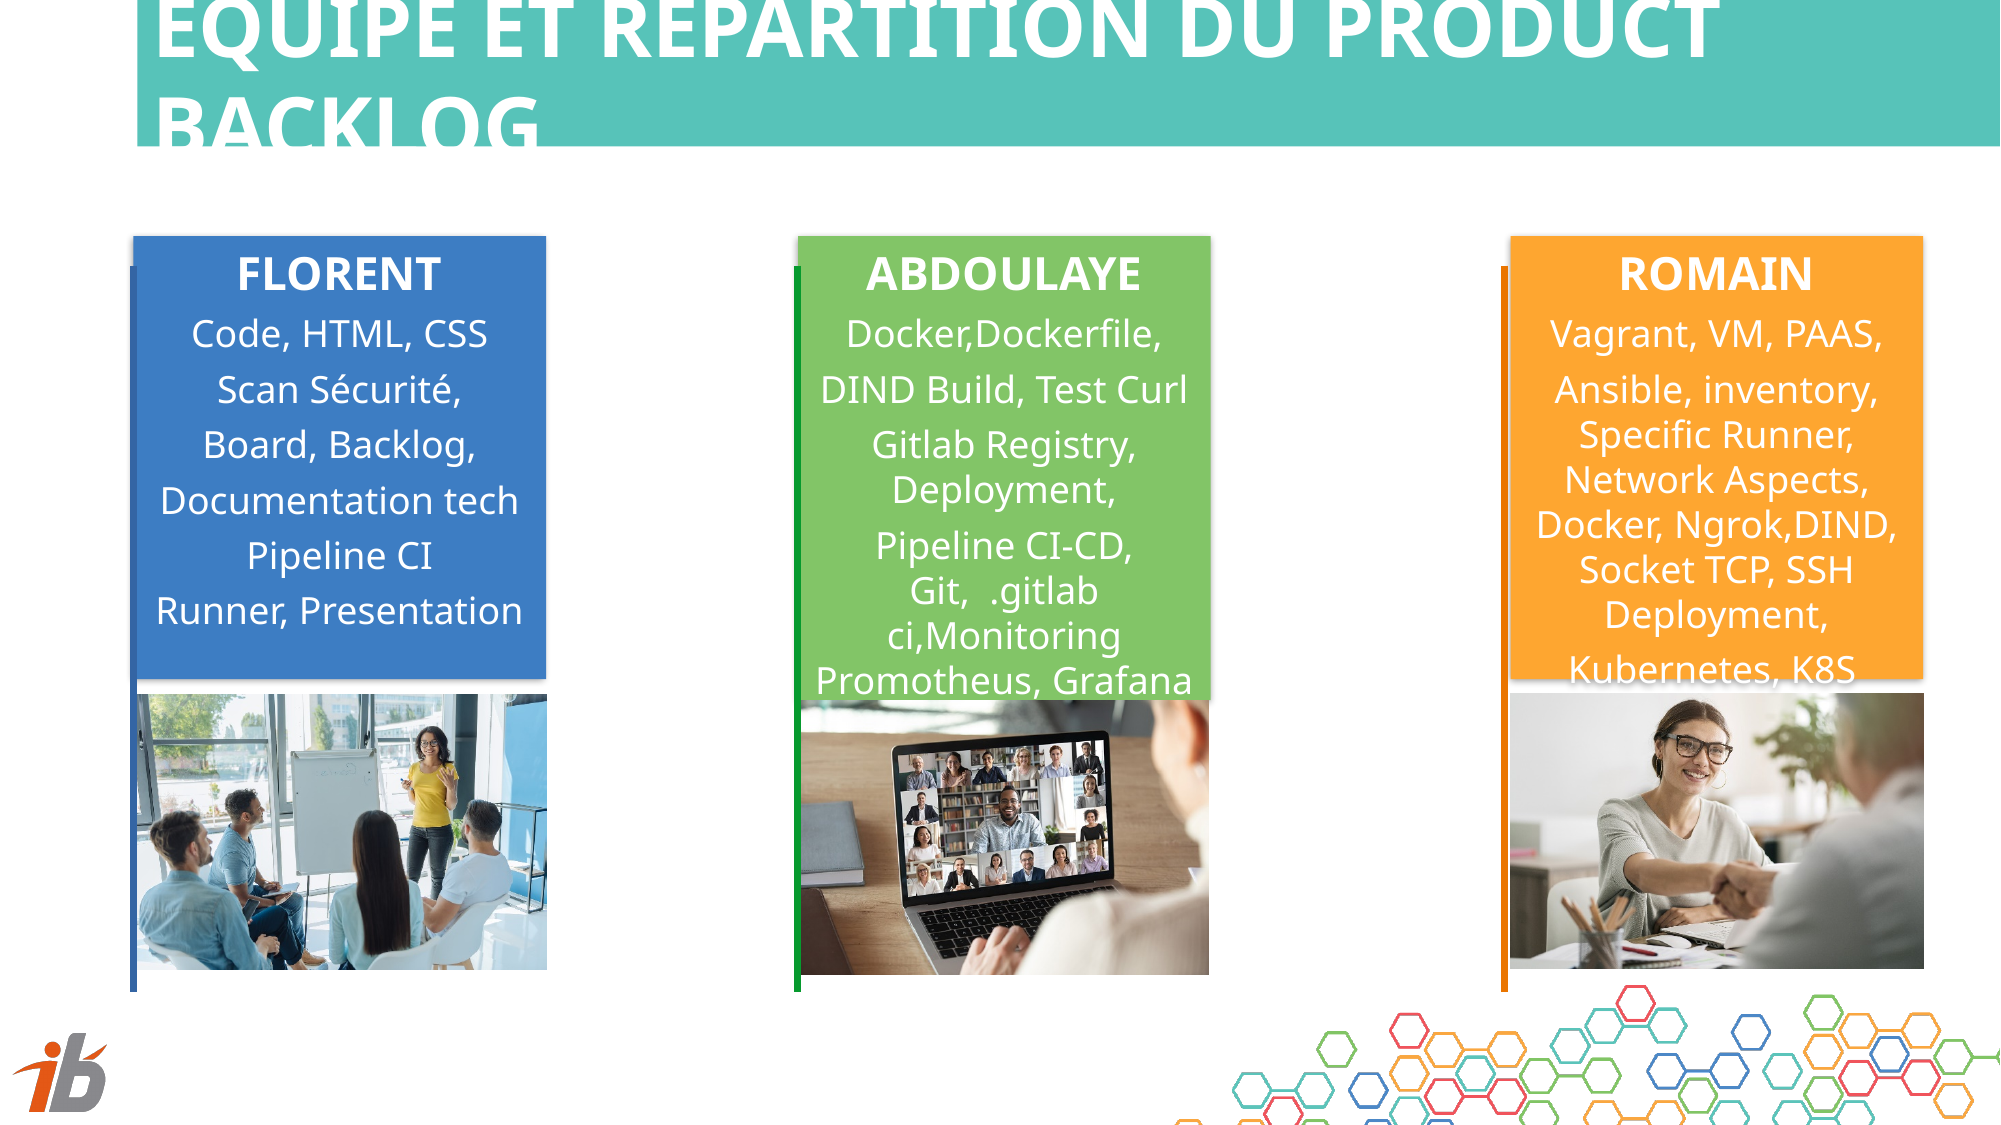

# ÉQUIPE ET RÉPARTITION DU PRODUCT BACKLOG
FLORENT
Code, HTML, CSS
Scan Sécurité,
Board, Backlog,
Documentation tech
Pipeline CI
Runner, Presentation
ABDOULAYE
Docker,Dockerfile,
DIND Build, Test Curl
Gitlab Registry, Deployment,
Pipeline CI-CD, Git, .gitlab ci,Monitoring Promotheus, Grafana
ROMAIN
Vagrant, VM, PAAS,
Ansible, inventory, Specific Runner, Network Aspects, Docker, Ngrok,DIND, Socket TCP, SSH Deployment,
Kubernetes, K8S